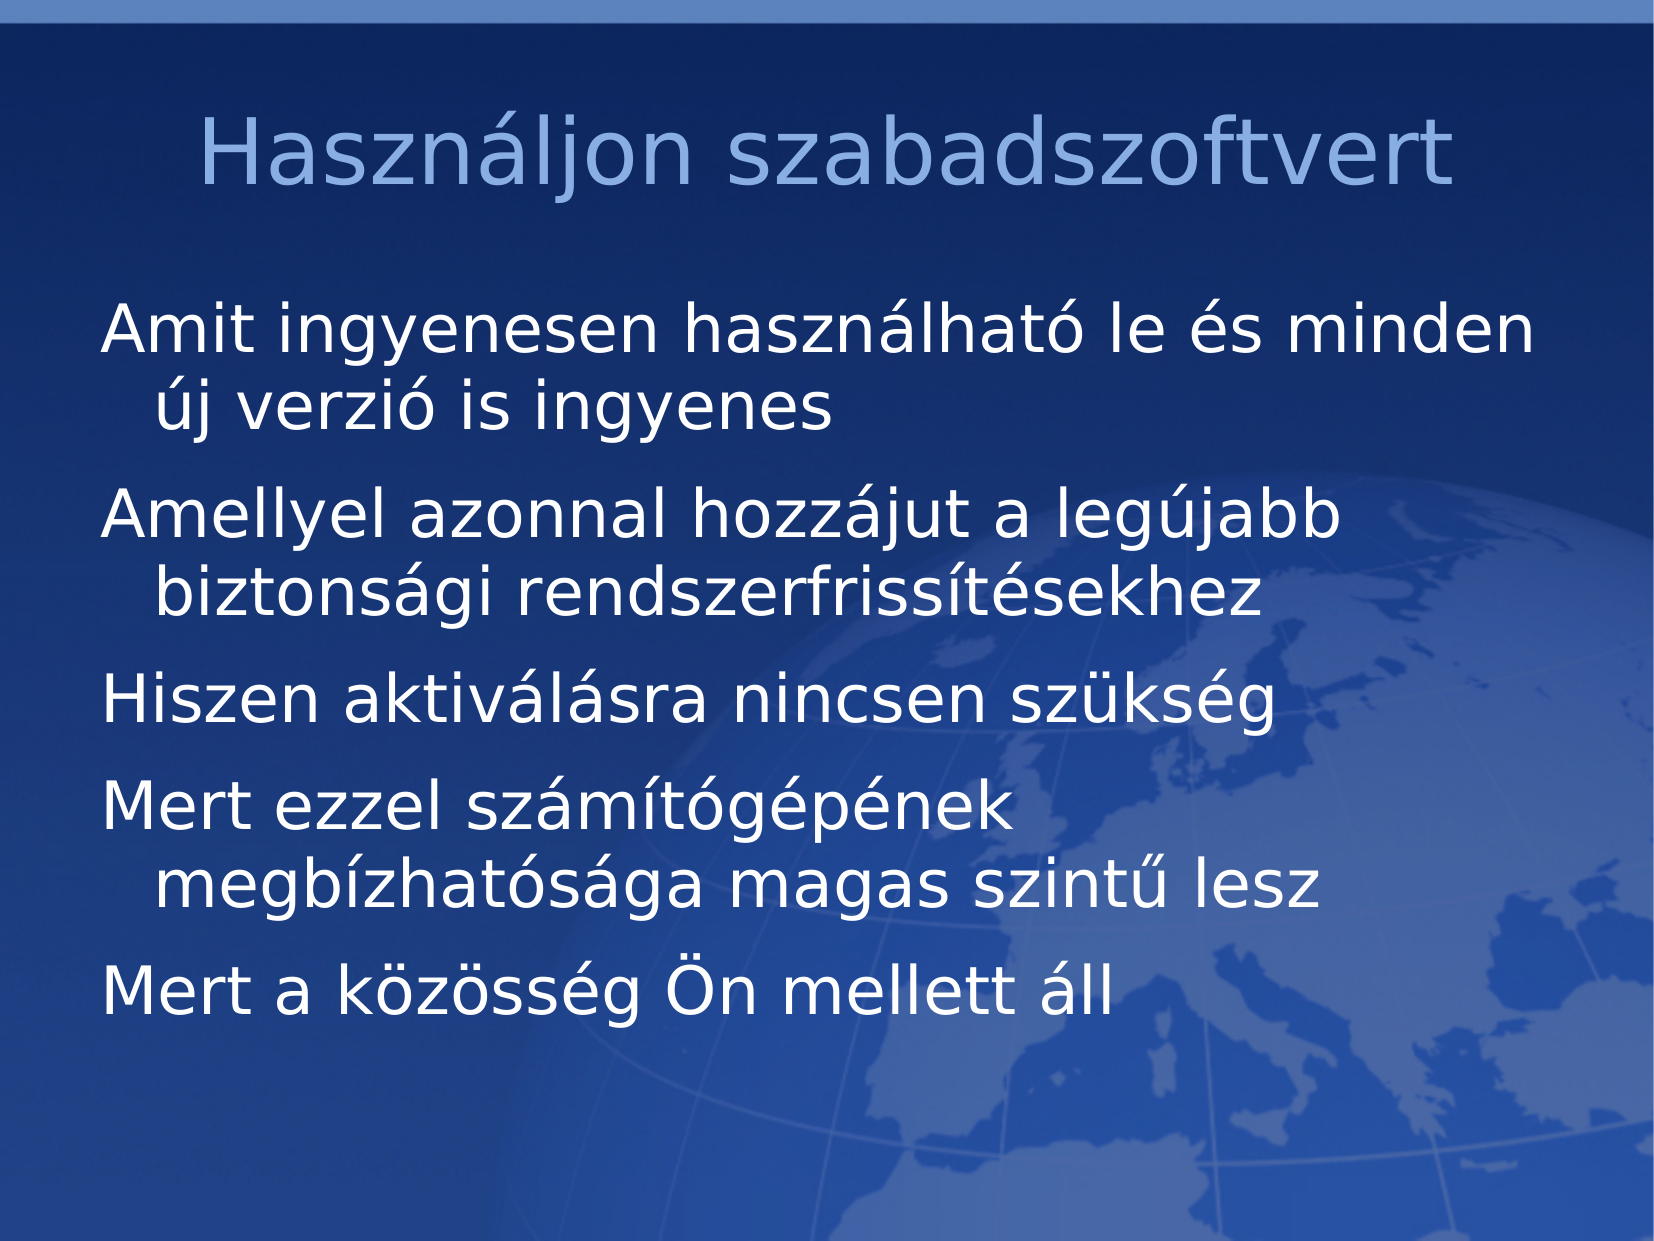

# Használjon szabadszoftvert
Amit ingyenesen használható le és minden új verzió is ingyenes
Amellyel azonnal hozzájut a legújabb biztonsági rendszerfrissítésekhez
Hiszen aktiválásra nincsen szükség
Mert ezzel számítógépének megbízhatósága magas szintű lesz
Mert a közösség Ön mellett áll